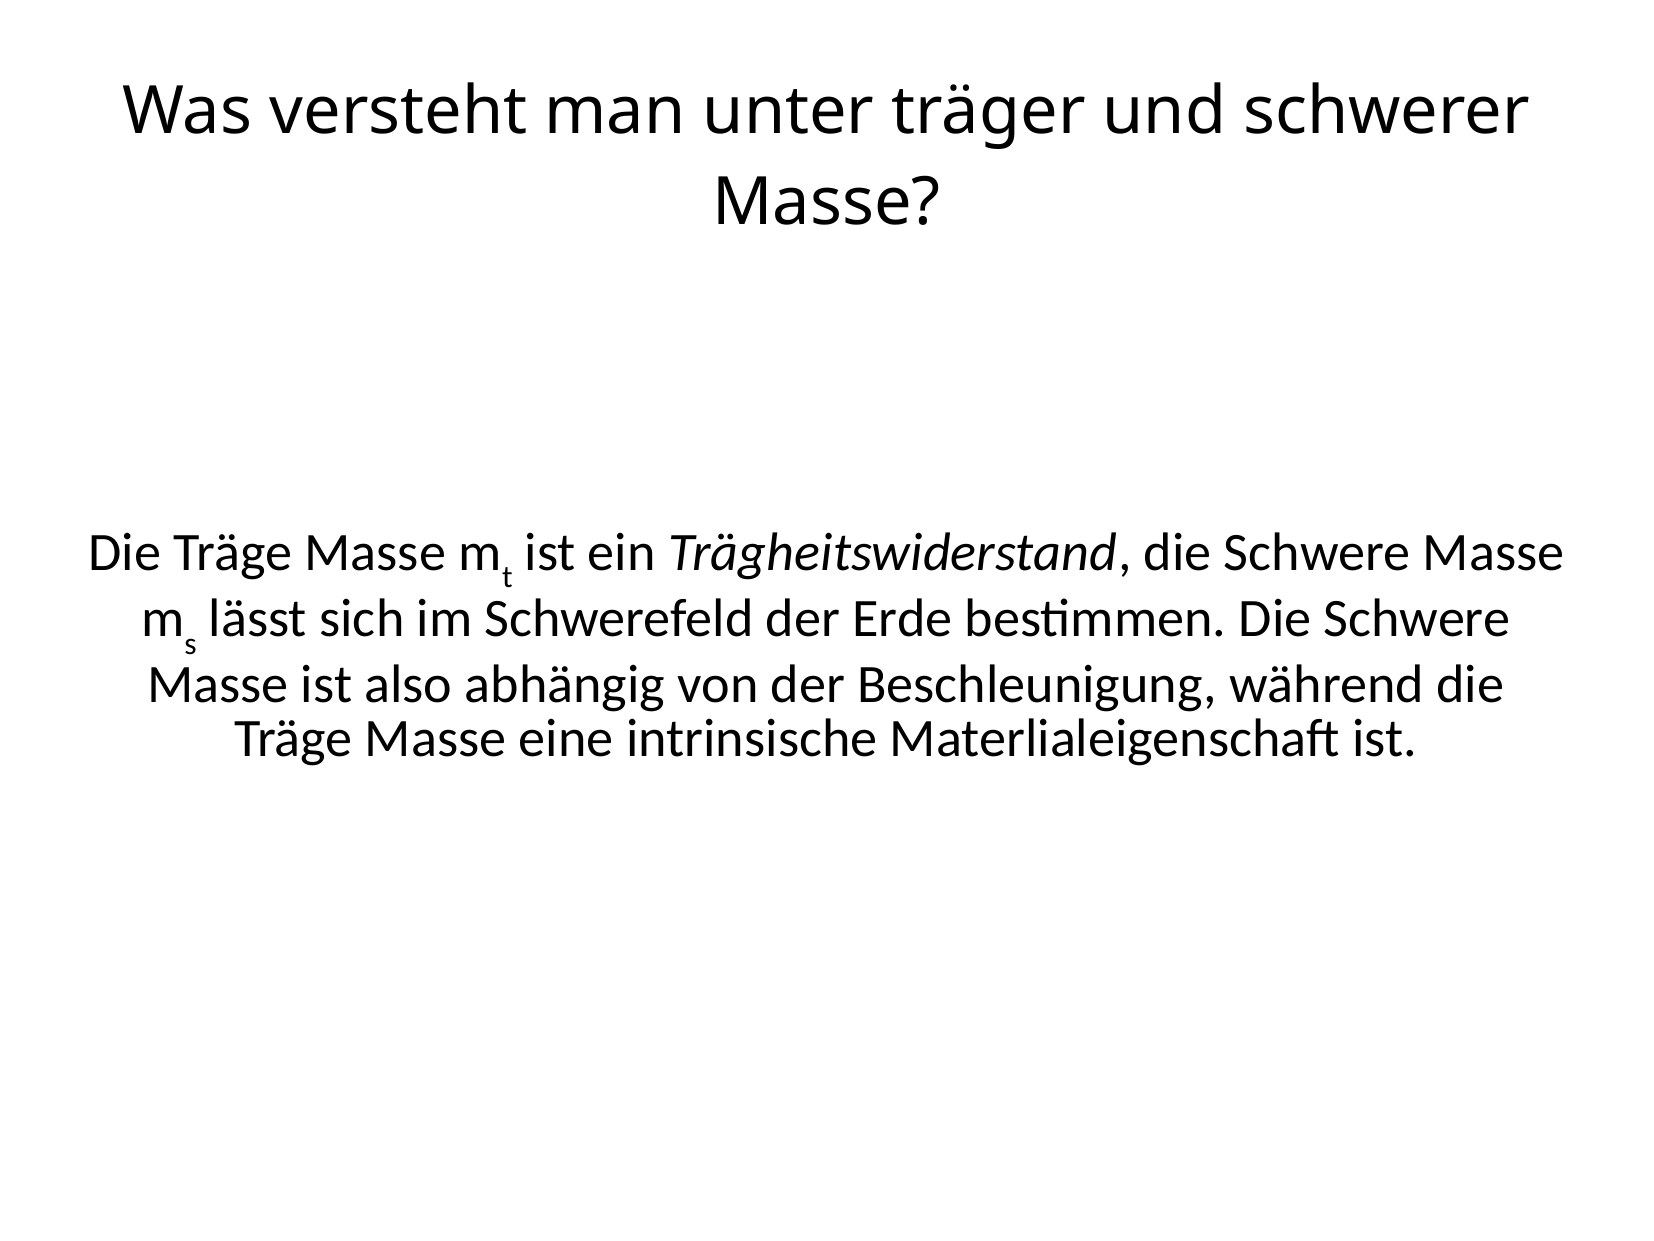

# Was versteht man unter träger und schwerer Masse?
Die Träge Masse mt ist ein Trägheitswiderstand, die Schwere Masse ms lässt sich im Schwerefeld der Erde bestimmen. Die Schwere Masse ist also abhängig von der Beschleunigung, während die Träge Masse eine intrinsische Materlialeigenschaft ist.